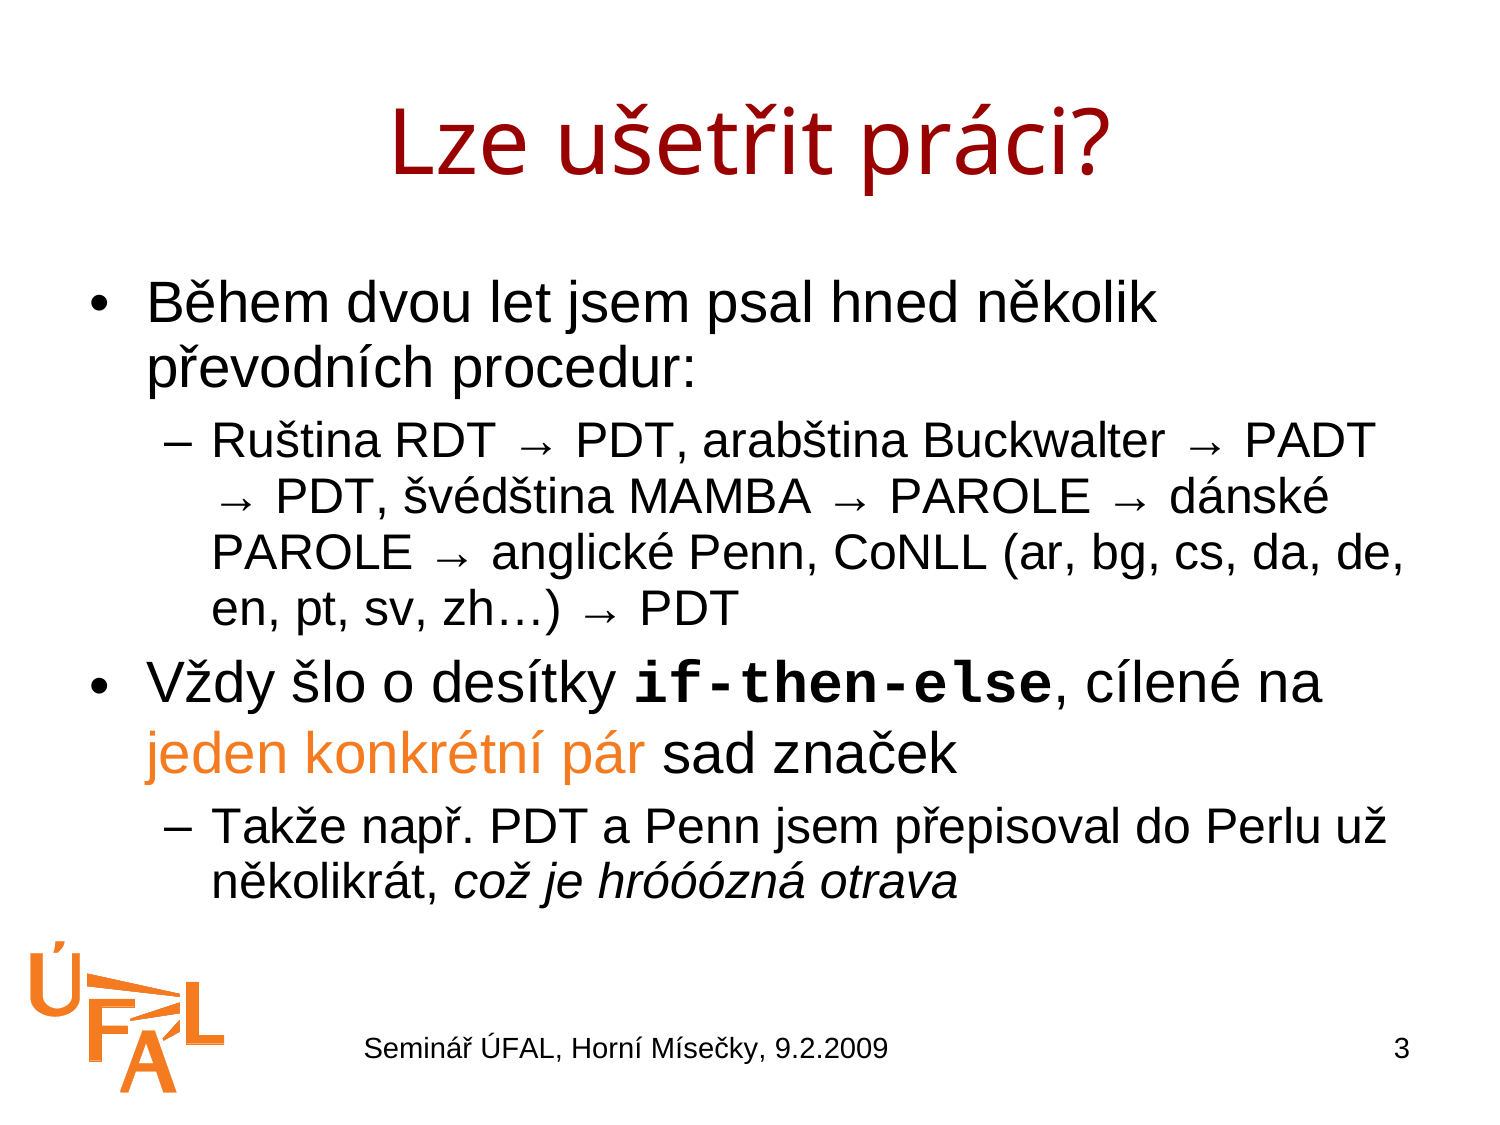

# Lze ušetřit práci?
Během dvou let jsem psal hned několik převodních procedur:
Ruština RDT → PDT, arabština Buckwalter → PADT → PDT, švédština MAMBA → PAROLE → dánské PAROLE → anglické Penn, CoNLL (ar, bg, cs, da, de, en, pt, sv, zh…) → PDT
Vždy šlo o desítky if-then-else, cílené na jeden konkrétní pár sad značek
Takže např. PDT a Penn jsem přepisoval do Perlu už několikrát, což je hróóózná otrava
Seminář ÚFAL, Horní Mísečky, 9.2.2009
3